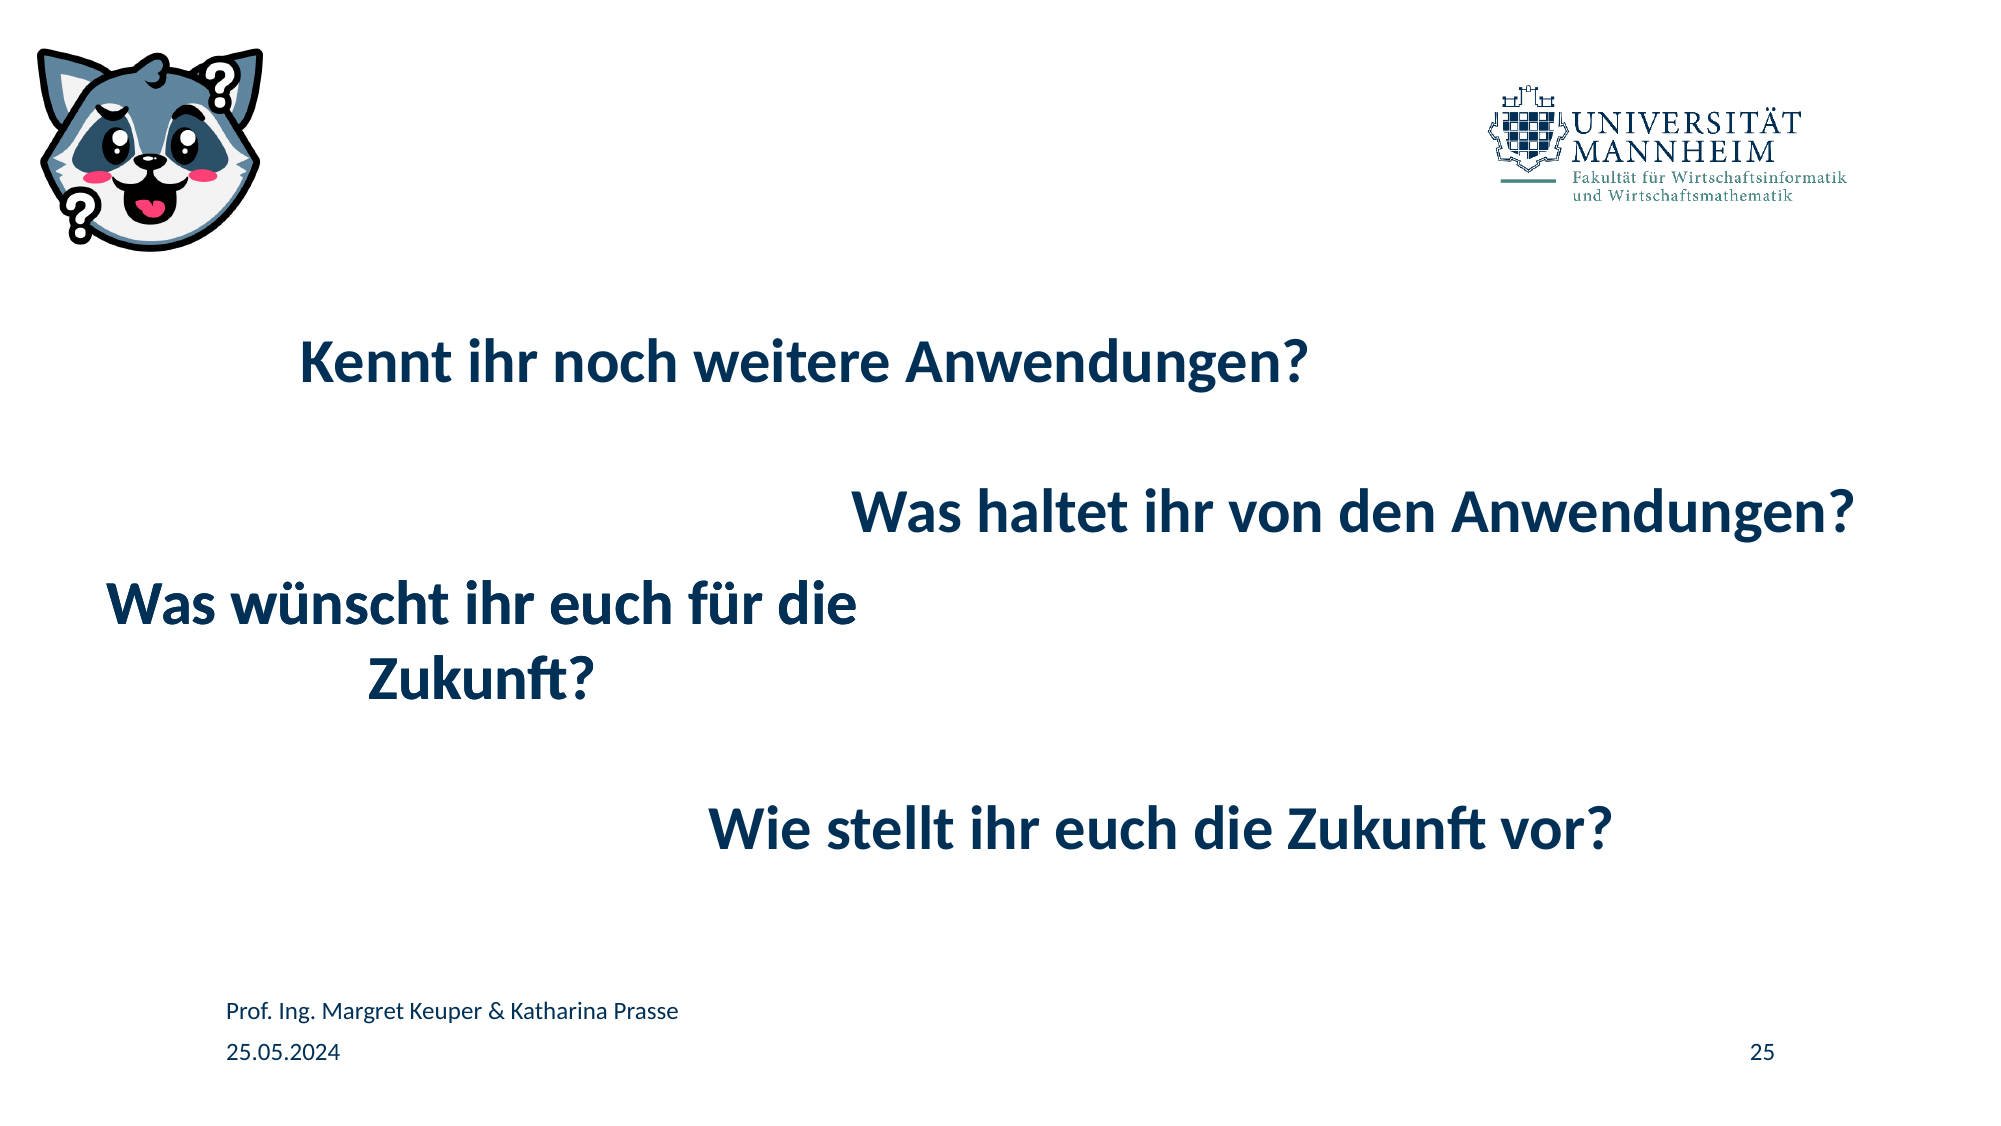

# Kennt ihr noch weitere Anwendungen?
Was haltet ihr von den Anwendungen?
Was wünscht ihr euch für die Zukunft?
Was wünscht ihr euch für die Zukunft?
Wie stellt ihr euch die Zukunft vor?
Prof. Ing. Margret Keuper & Katharina Prasse
25.05.2024
25